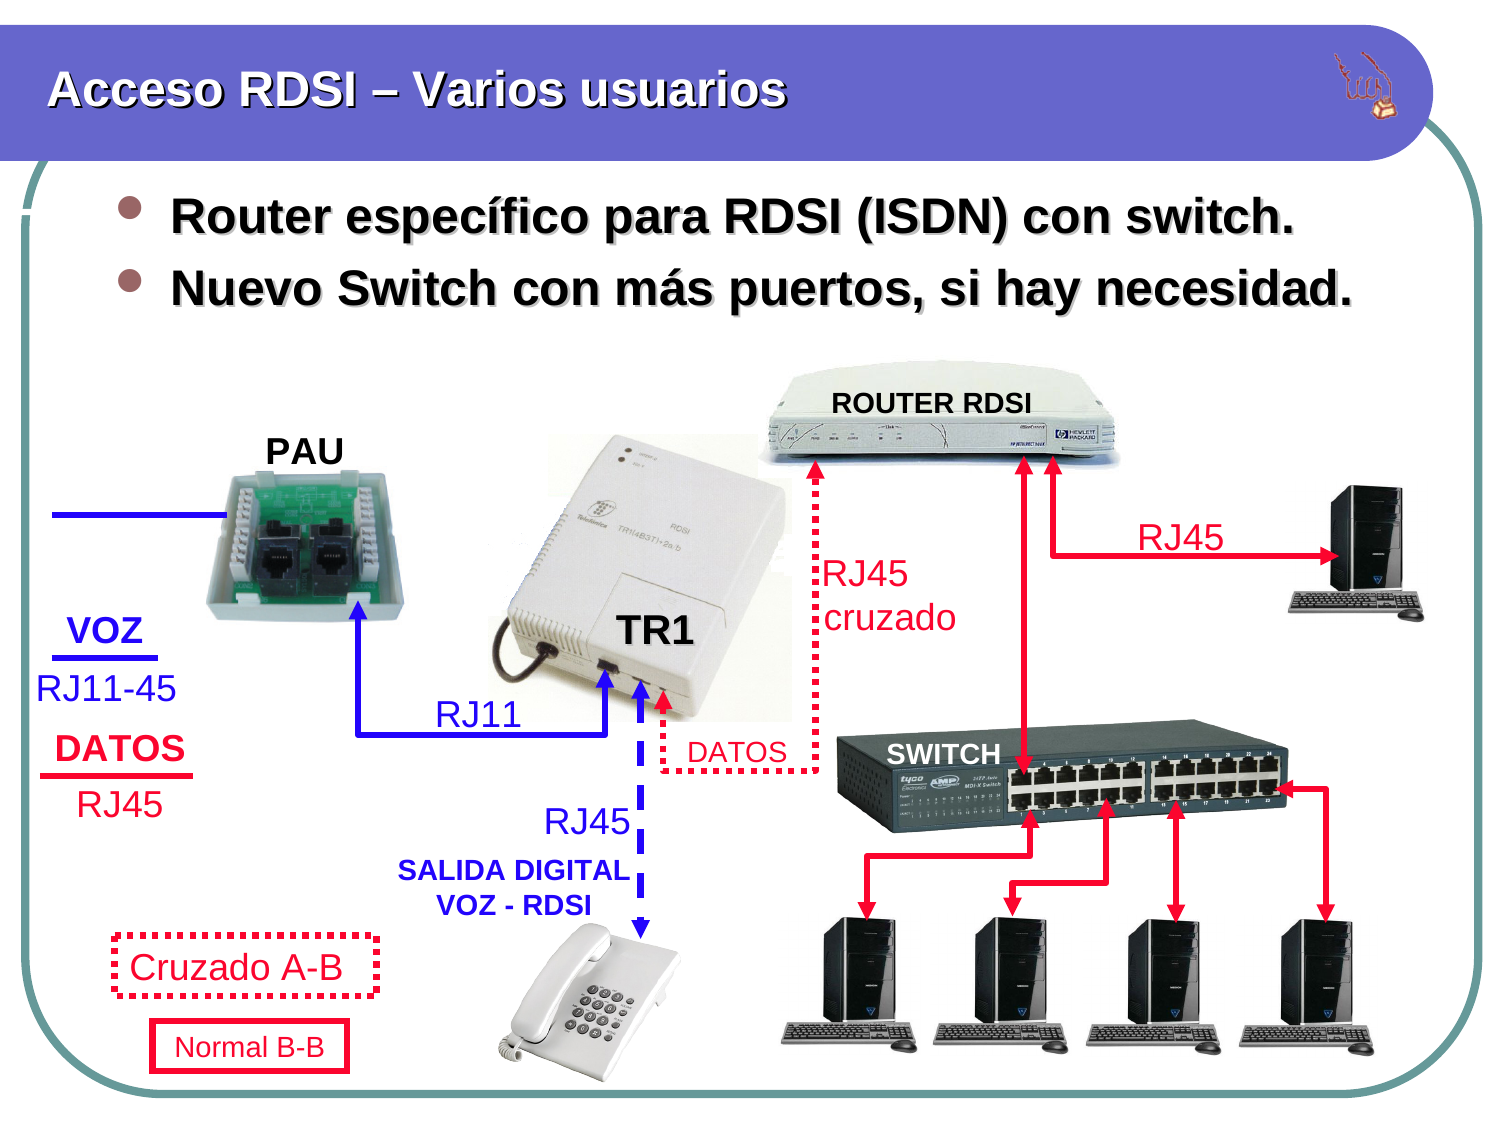

# Acceso RDSI – Varios usuarios
Router específico para RDSI (ISDN) con switch.
Nuevo Switch con más puertos, si hay necesidad.
ROUTER RDSI
RJ45
RJ45
cruzado
DATOS
SWITCH
PAU
VOZ
RJ11-45
DATOS
RJ45
TR1
RJ11
RJ45
SALIDA DIGITAL VOZ - RDSI
Cruzado A-B
Normal B-B